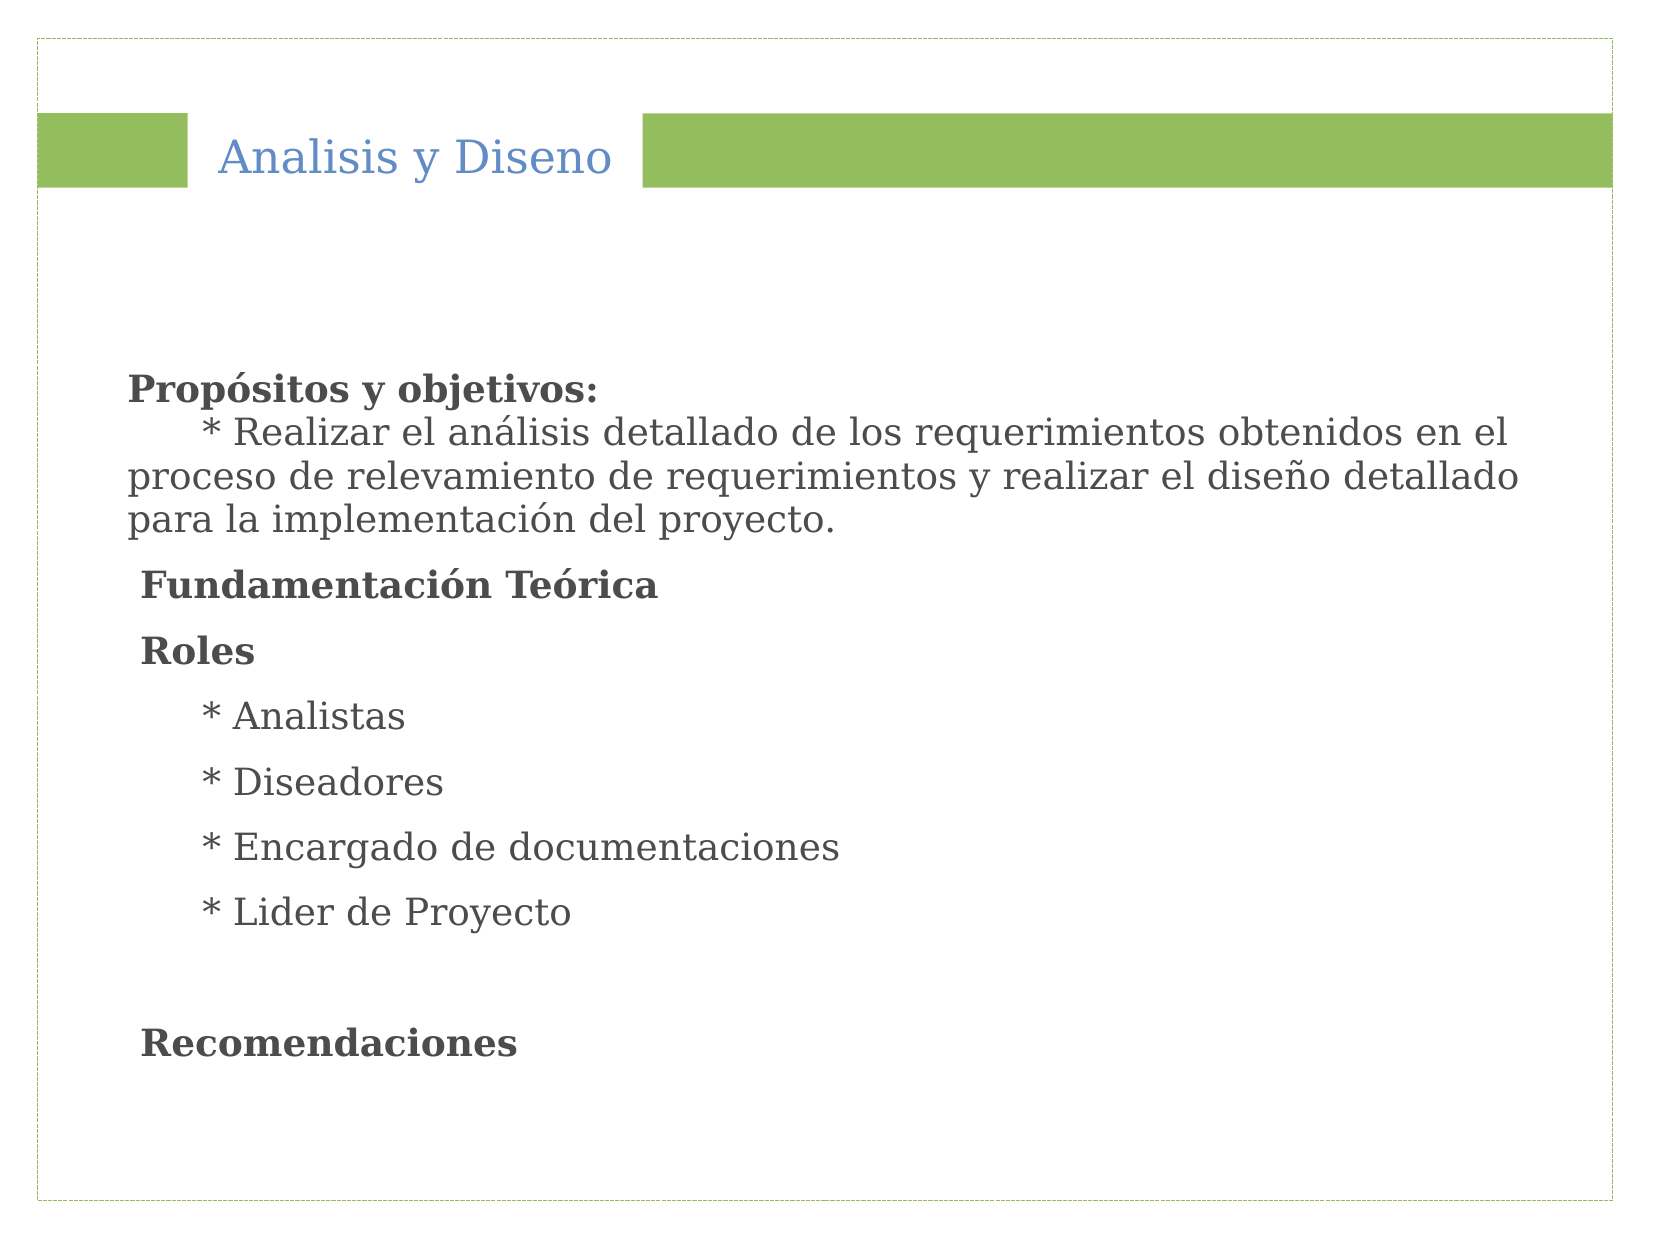

Analisis y Diseno
Propósitos y objetivos:
	* Realizar el análisis detallado de los requerimientos obtenidos en el proceso de relevamiento de requerimientos y realizar el diseño detallado para la implementación del proyecto.
 Fundamentación Teórica
 Roles
	* Analistas
	* Diseadores
	* Encargado de documentaciones
	* Lider de Proyecto
 Recomendaciones